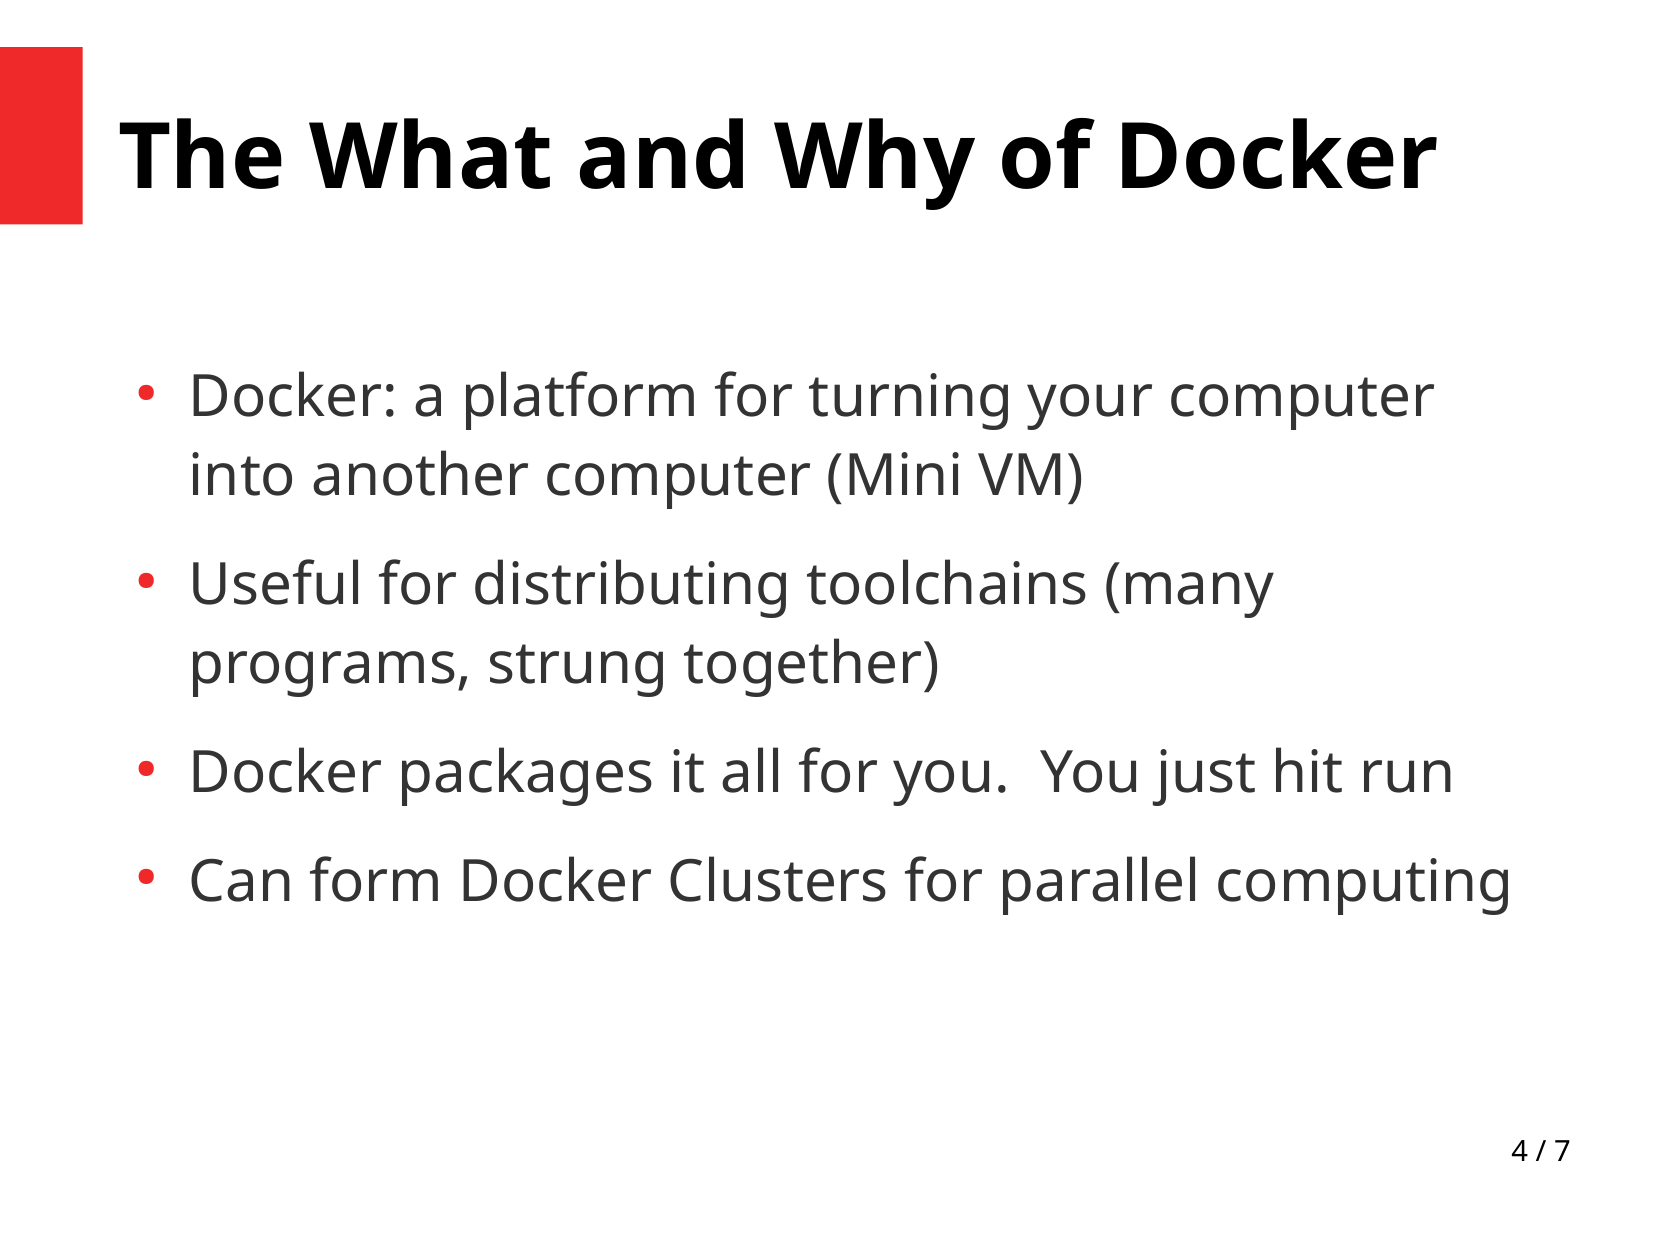

# The What and Why of Docker
Docker: a platform for turning your computer into another computer (Mini VM)
Useful for distributing toolchains (many programs, strung together)
Docker packages it all for you. You just hit run
Can form Docker Clusters for parallel computing
4